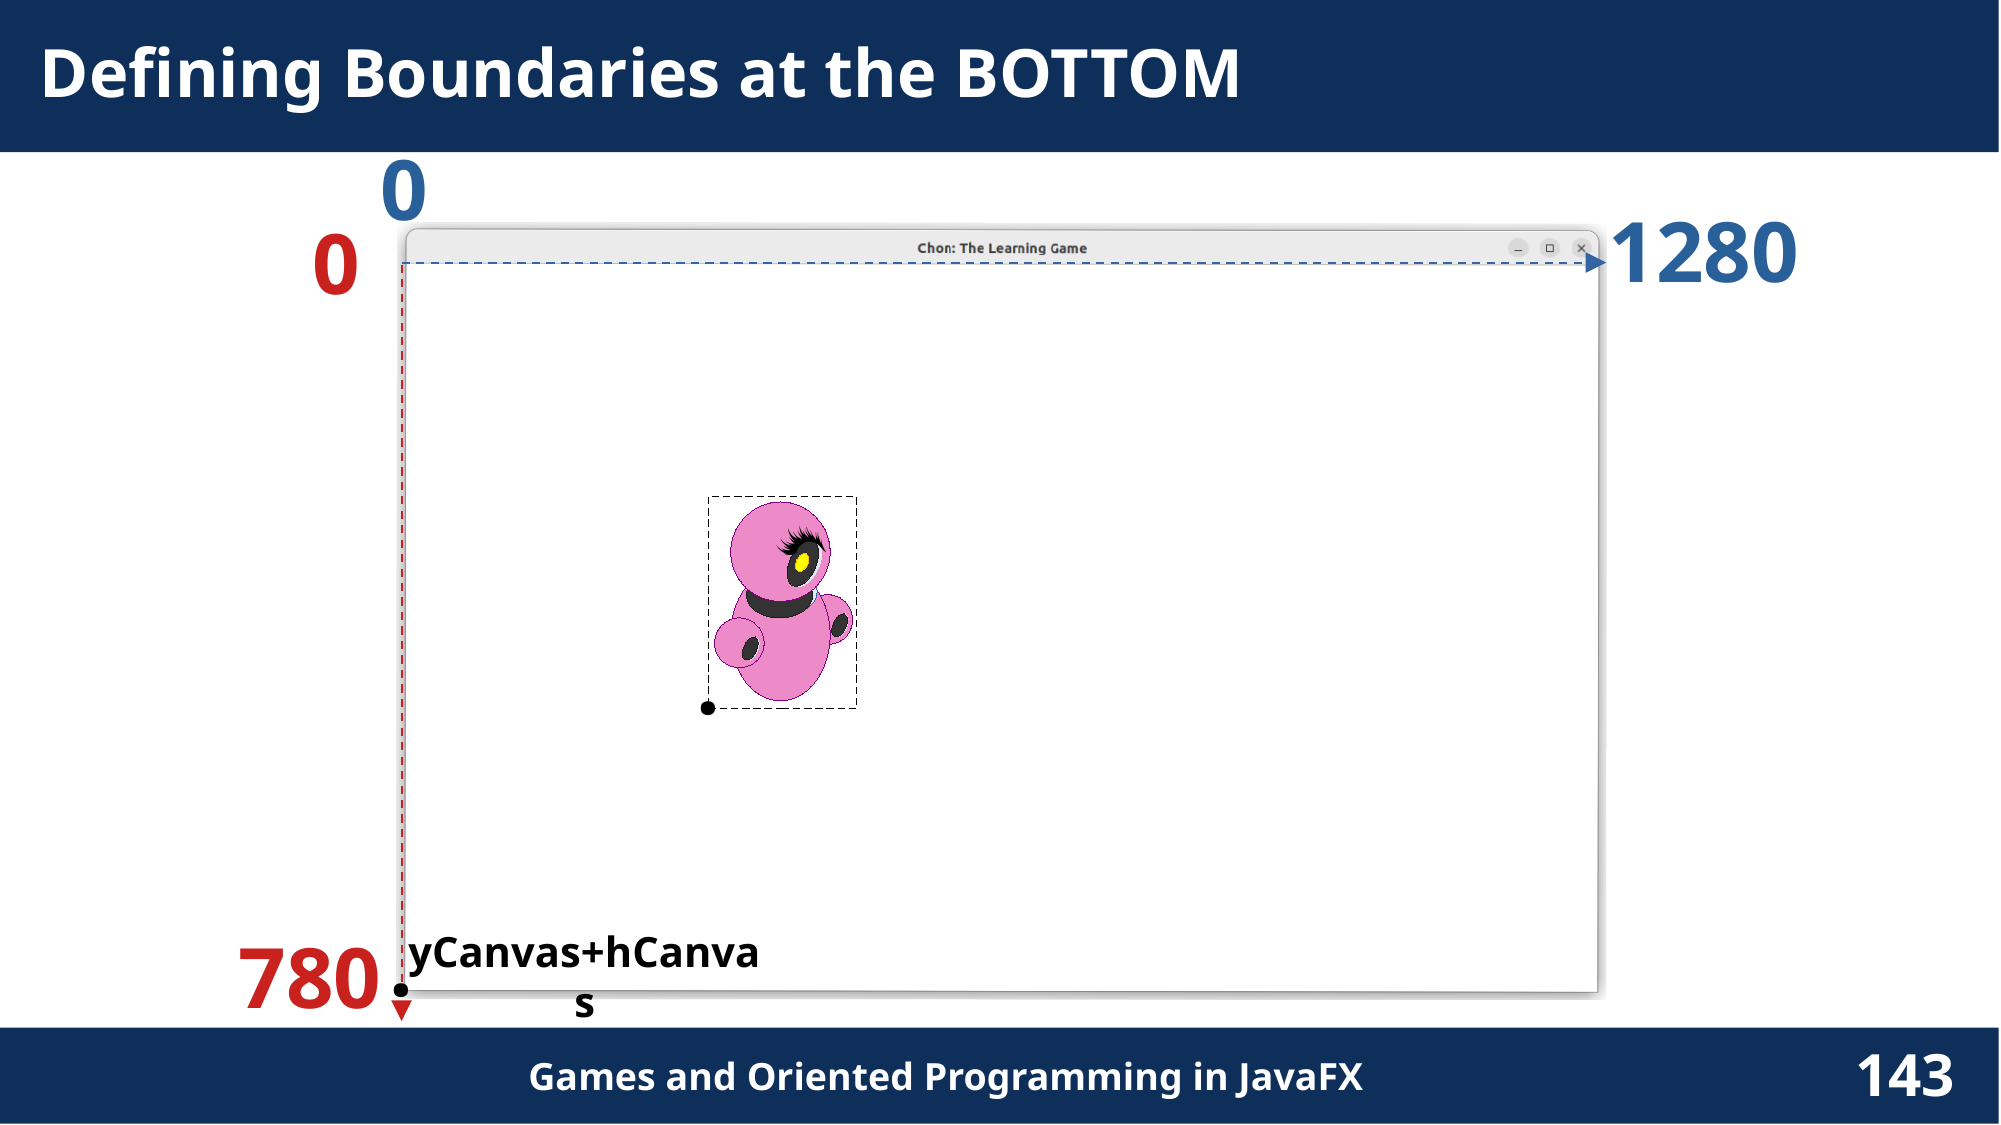

Defining Boundaries at the BOTTOM
0
1280
0
.
.
780
yCanvas+hCanvas